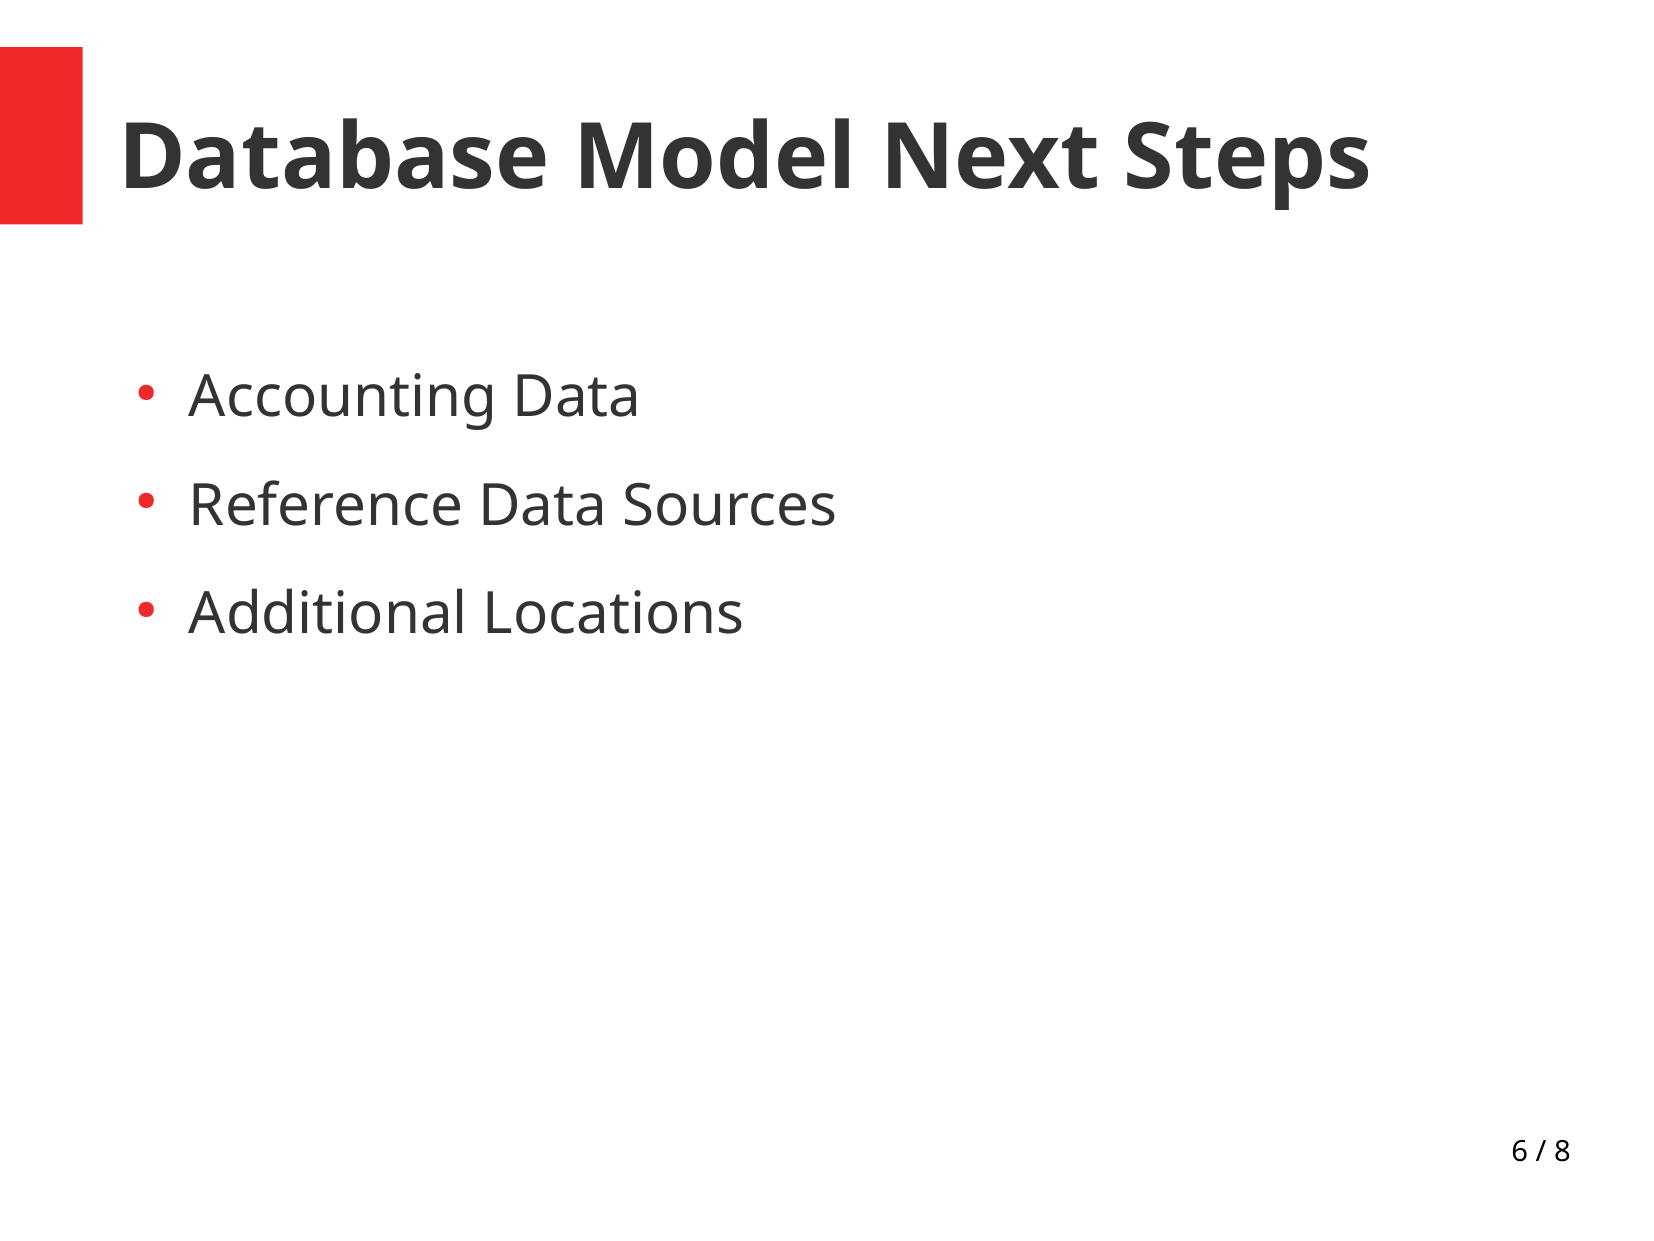

# Database Model Next Steps
Accounting Data
Reference Data Sources
Additional Locations
6